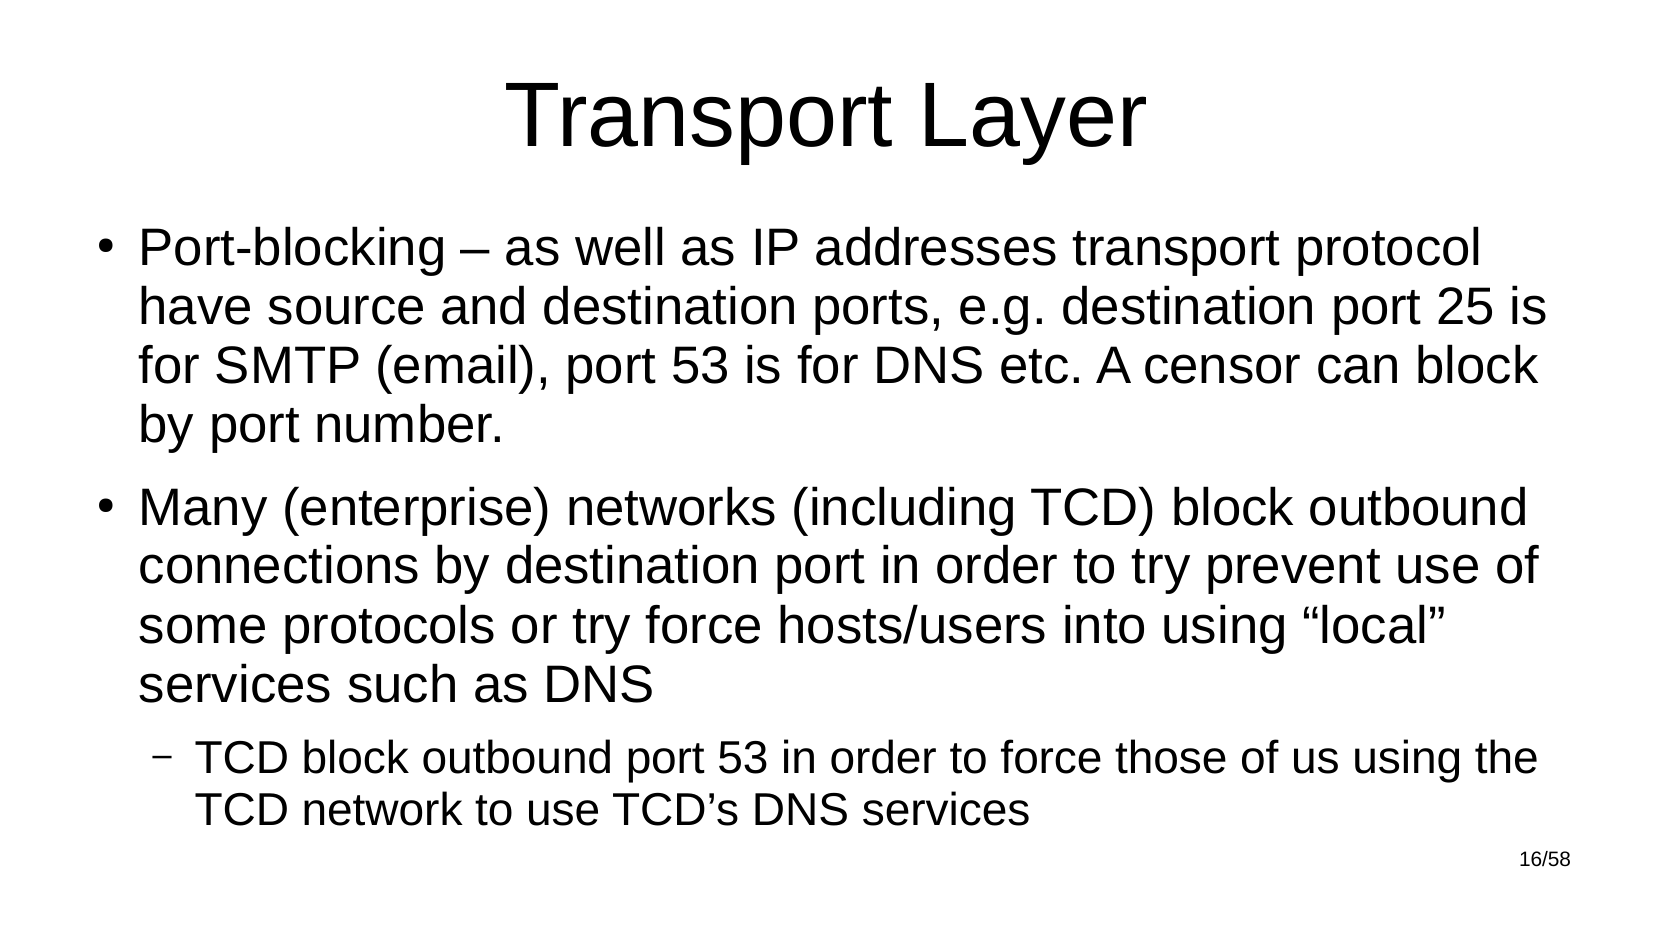

# Transport Layer
Port-blocking – as well as IP addresses transport protocol have source and destination ports, e.g. destination port 25 is for SMTP (email), port 53 is for DNS etc. A censor can block by port number.
Many (enterprise) networks (including TCD) block outbound connections by destination port in order to try prevent use of some protocols or try force hosts/users into using “local” services such as DNS
TCD block outbound port 53 in order to force those of us using the TCD network to use TCD’s DNS services
16